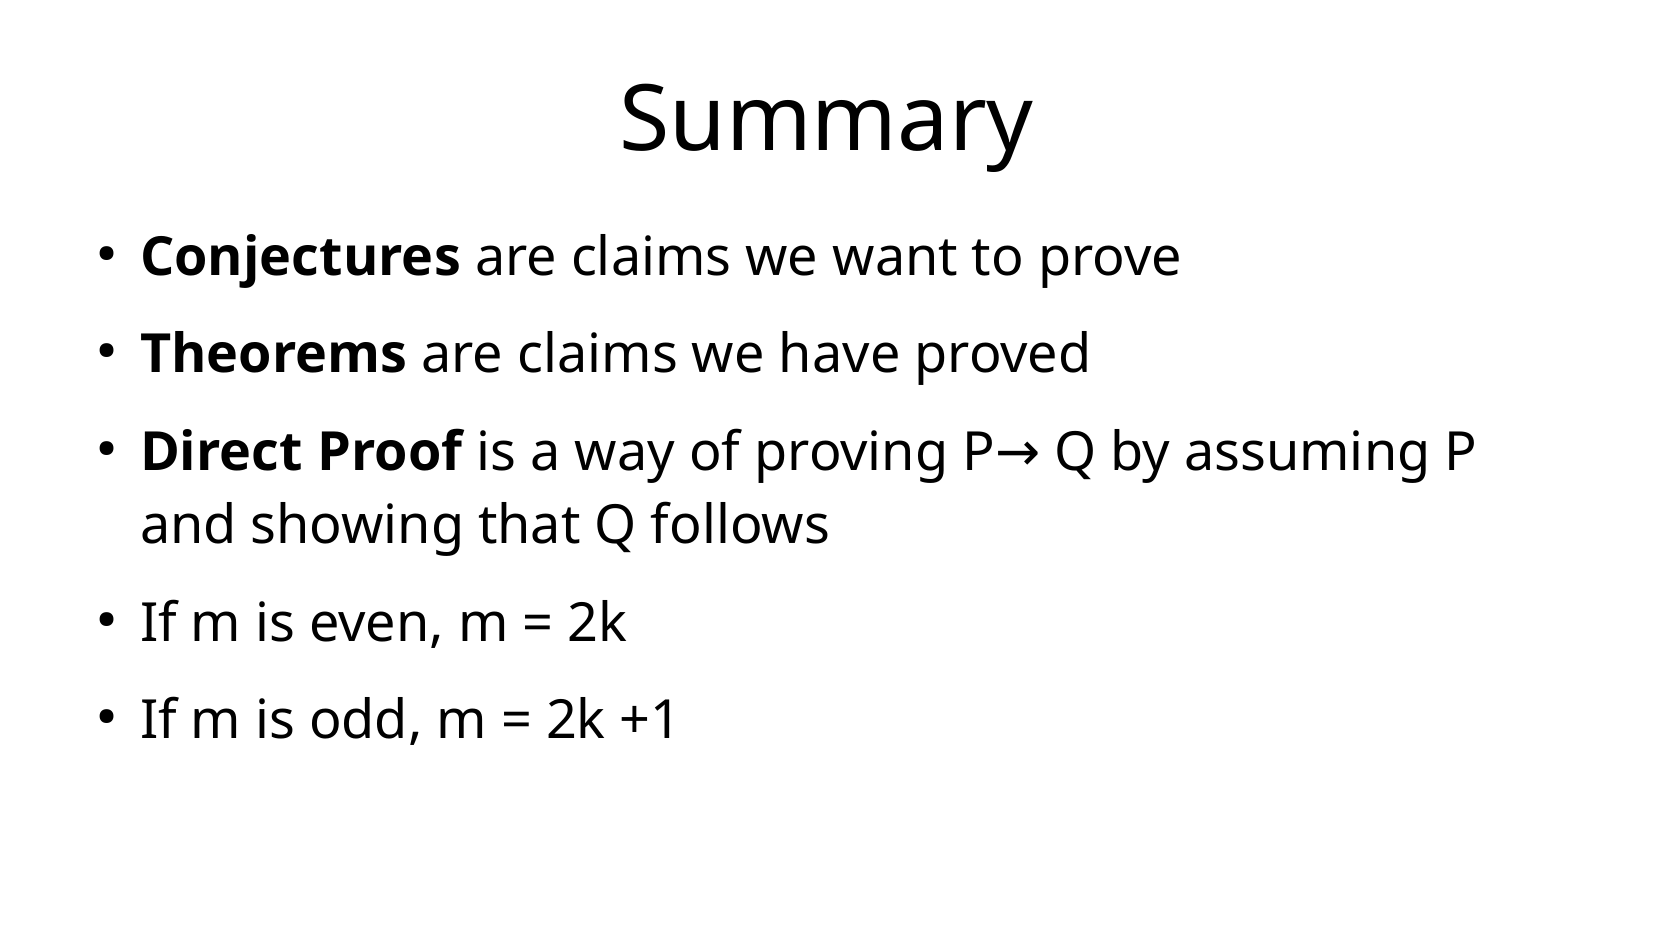

# Summary
Conjectures are claims we want to prove
Theorems are claims we have proved
Direct Proof is a way of proving P→ Q by assuming P and showing that Q follows
If m is even, m = 2k
If m is odd, m = 2k +1